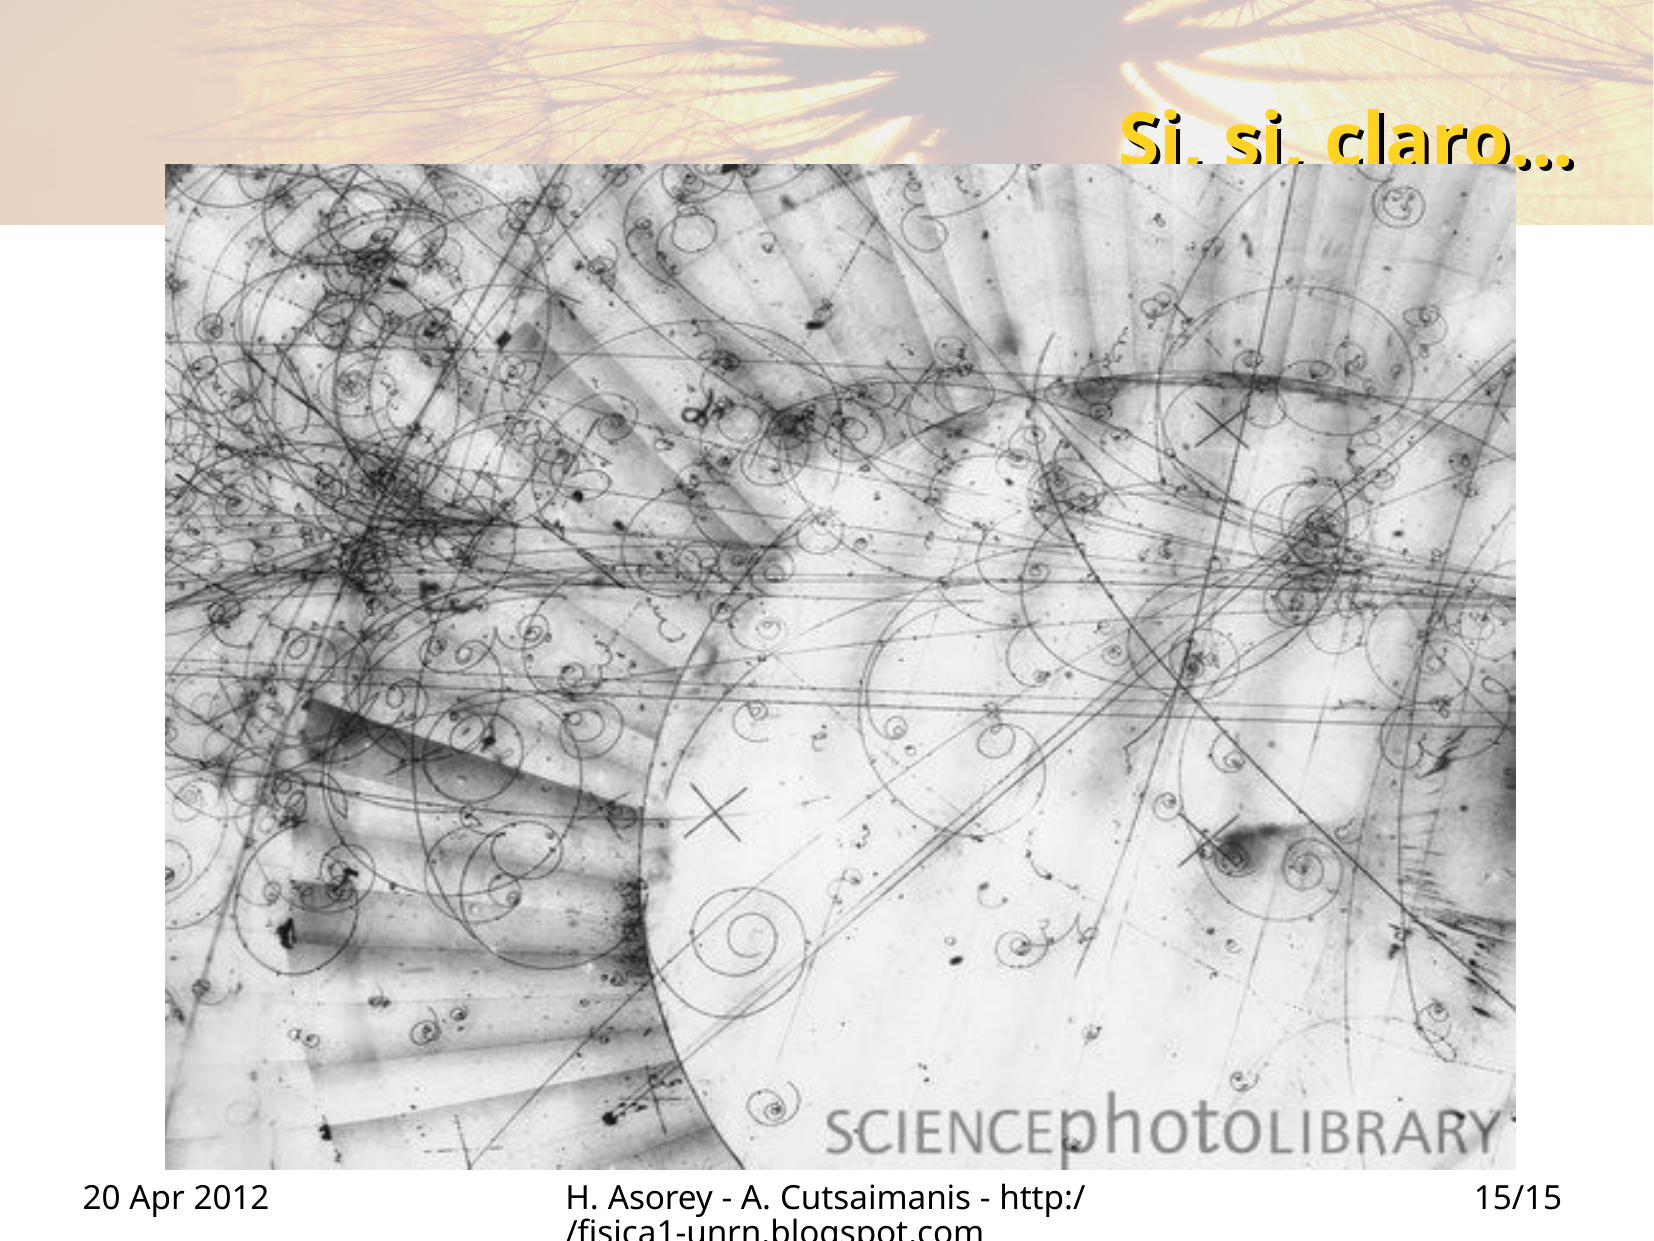

# Si, si, claro...
20 Apr 2012
H. Asorey - A. Cutsaimanis - http://fisica1-unrn.blogspot.com
15